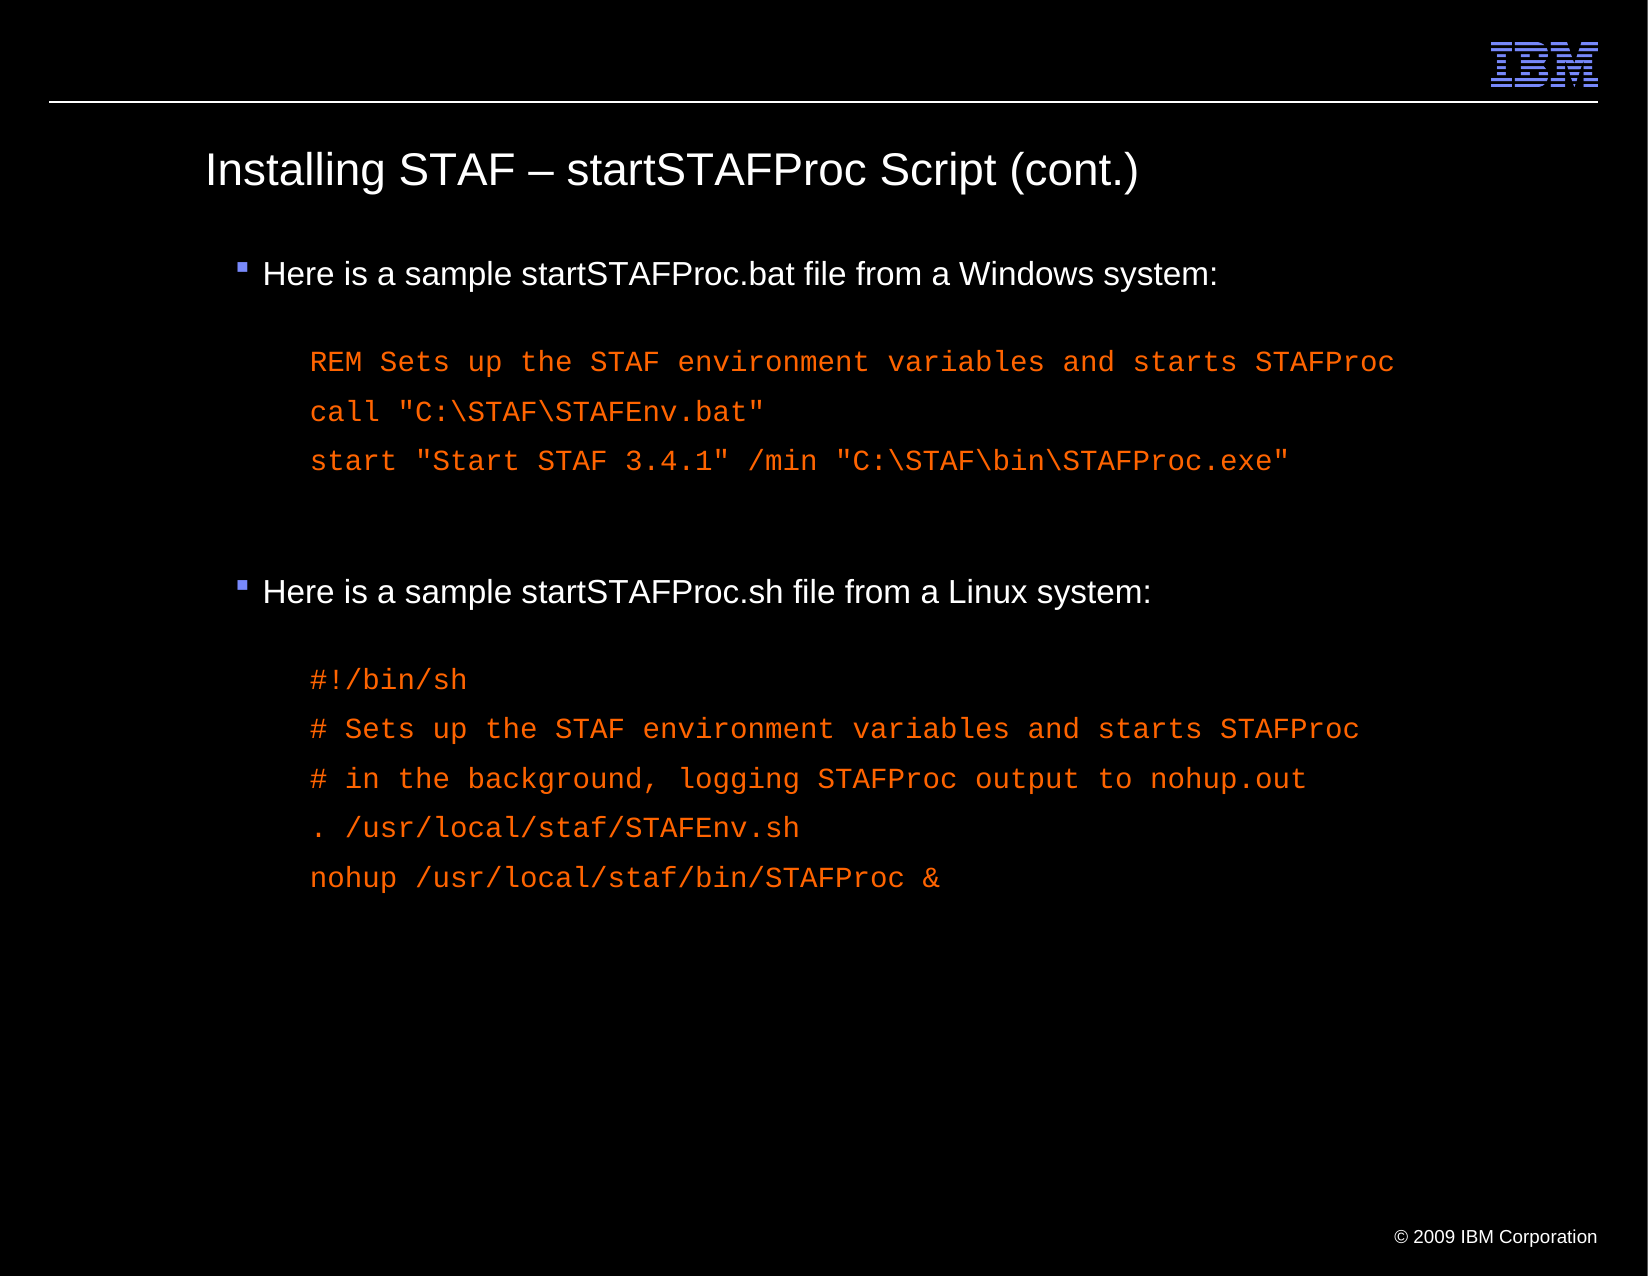

# Installing STAF – startSTAFProc Script (cont.)
Here is a sample startSTAFProc.bat file from a Windows system:
REM Sets up the STAF environment variables and starts STAFProc
call "C:\STAF\STAFEnv.bat"
start "Start STAF 3.4.1" /min "C:\STAF\bin\STAFProc.exe"
Here is a sample startSTAFProc.sh file from a Linux system:
#!/bin/sh
# Sets up the STAF environment variables and starts STAFProc
# in the background, logging STAFProc output to nohup.out
. /usr/local/staf/STAFEnv.sh
nohup /usr/local/staf/bin/STAFProc &